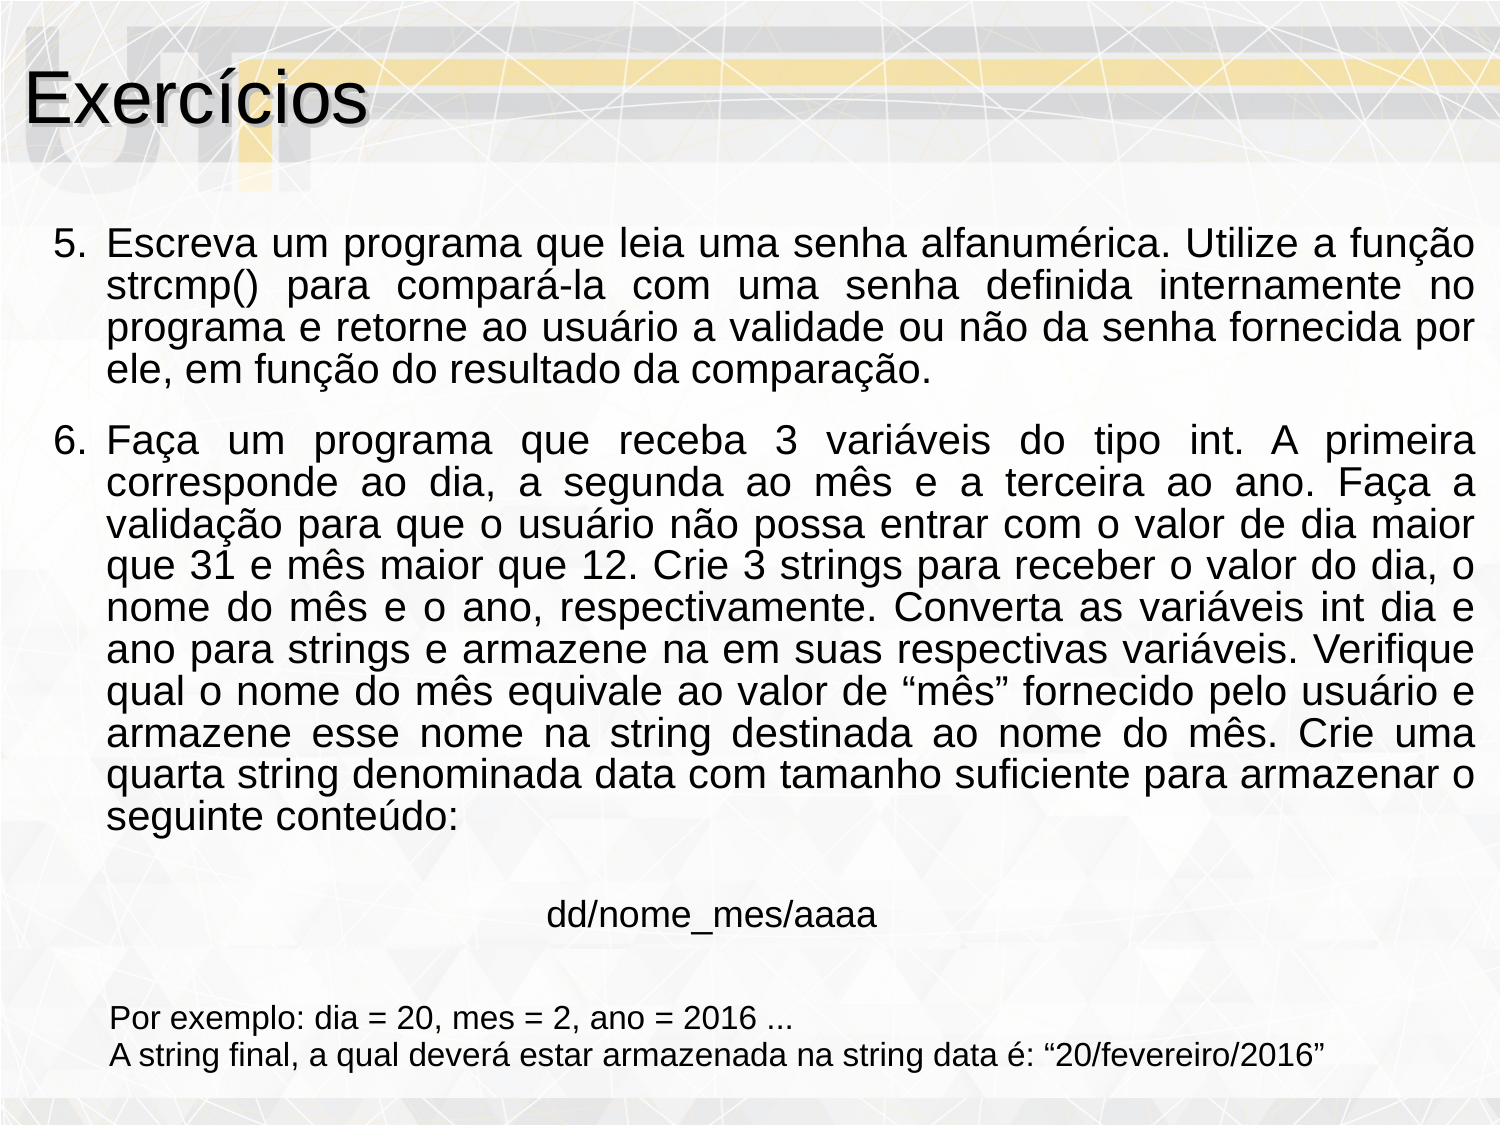

# Exercícios
Escreva um programa que leia uma senha alfanumérica. Utilize a função strcmp() para compará-la com uma senha definida internamente no programa e retorne ao usuário a validade ou não da senha fornecida por ele, em função do resultado da comparação.
Faça um programa que receba 3 variáveis do tipo int. A primeira corresponde ao dia, a segunda ao mês e a terceira ao ano. Faça a validação para que o usuário não possa entrar com o valor de dia maior que 31 e mês maior que 12. Crie 3 strings para receber o valor do dia, o nome do mês e o ano, respectivamente. Converta as variáveis int dia e ano para strings e armazene na em suas respectivas variáveis. Verifique qual o nome do mês equivale ao valor de “mês” fornecido pelo usuário e armazene esse nome na string destinada ao nome do mês. Crie uma quarta string denominada data com tamanho suficiente para armazenar o seguinte conteúdo:
dd/nome_mes/aaaa
Por exemplo: dia = 20, mes = 2, ano = 2016 ...
A string final, a qual deverá estar armazenada na string data é: “20/fevereiro/2016”